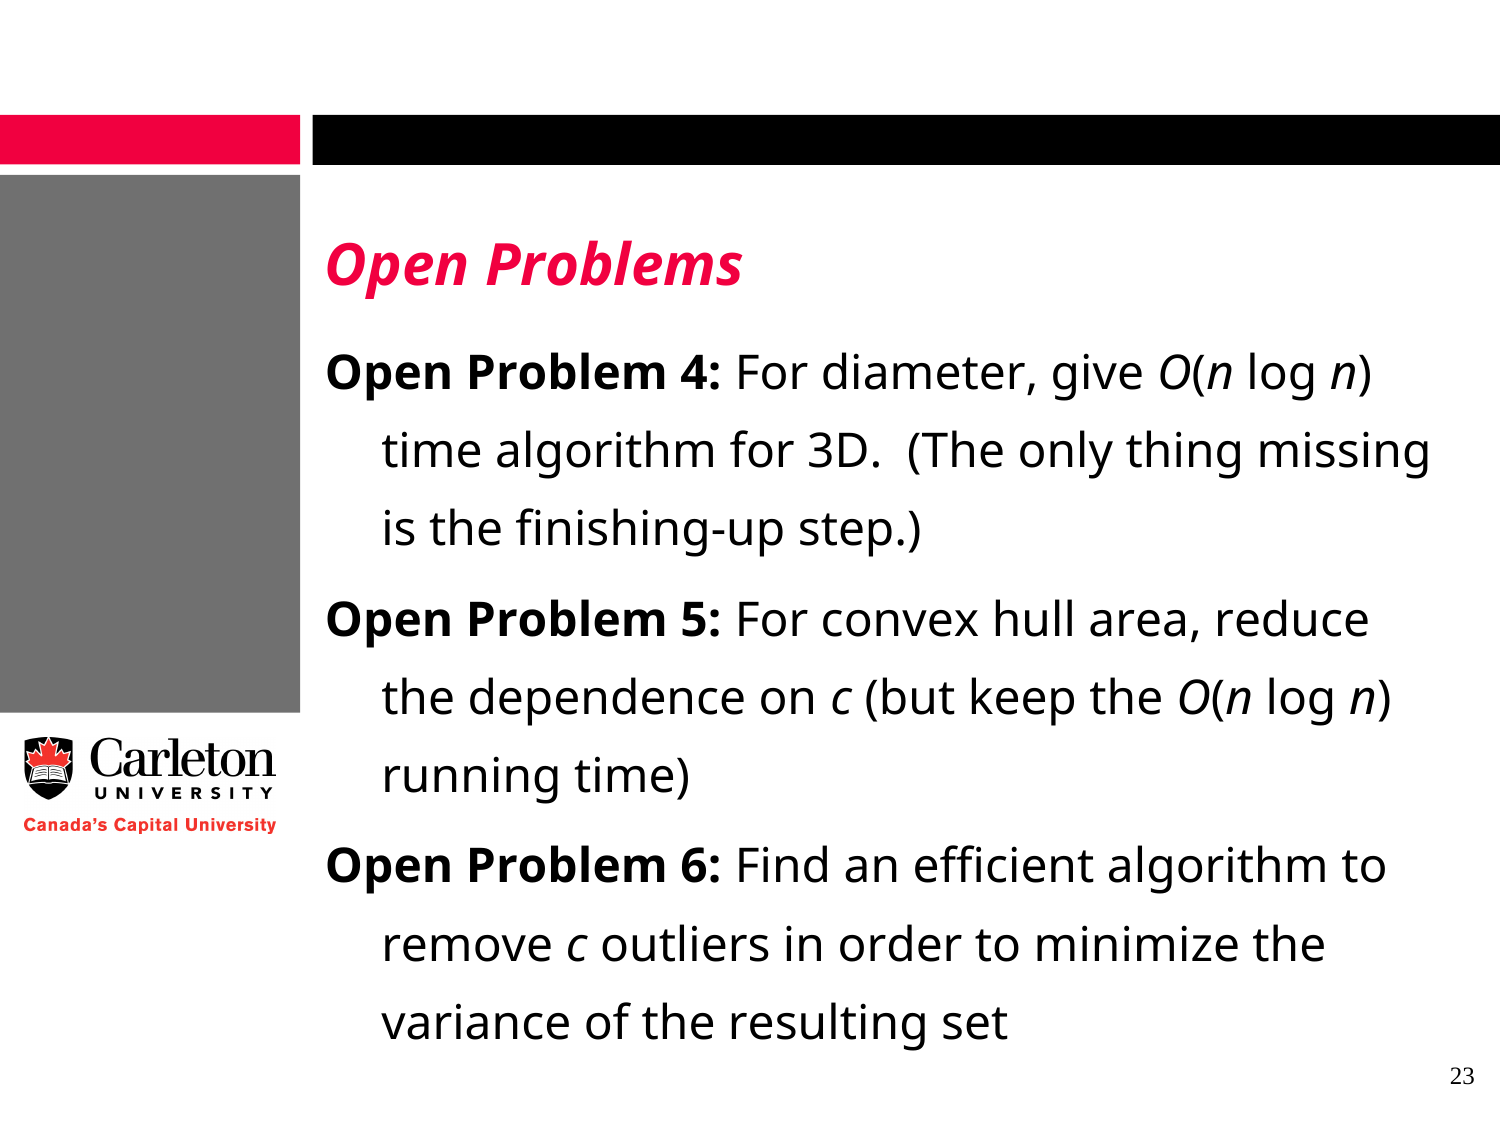

# Open Problems
Open Problem 4: For diameter, give O(n log n) time algorithm for 3D. (The only thing missing is the finishing-up step.)
Open Problem 5: For convex hull area, reduce the dependence on c (but keep the O(n log n) running time)
Open Problem 6: Find an efficient algorithm to remove c outliers in order to minimize the variance of the resulting set
23